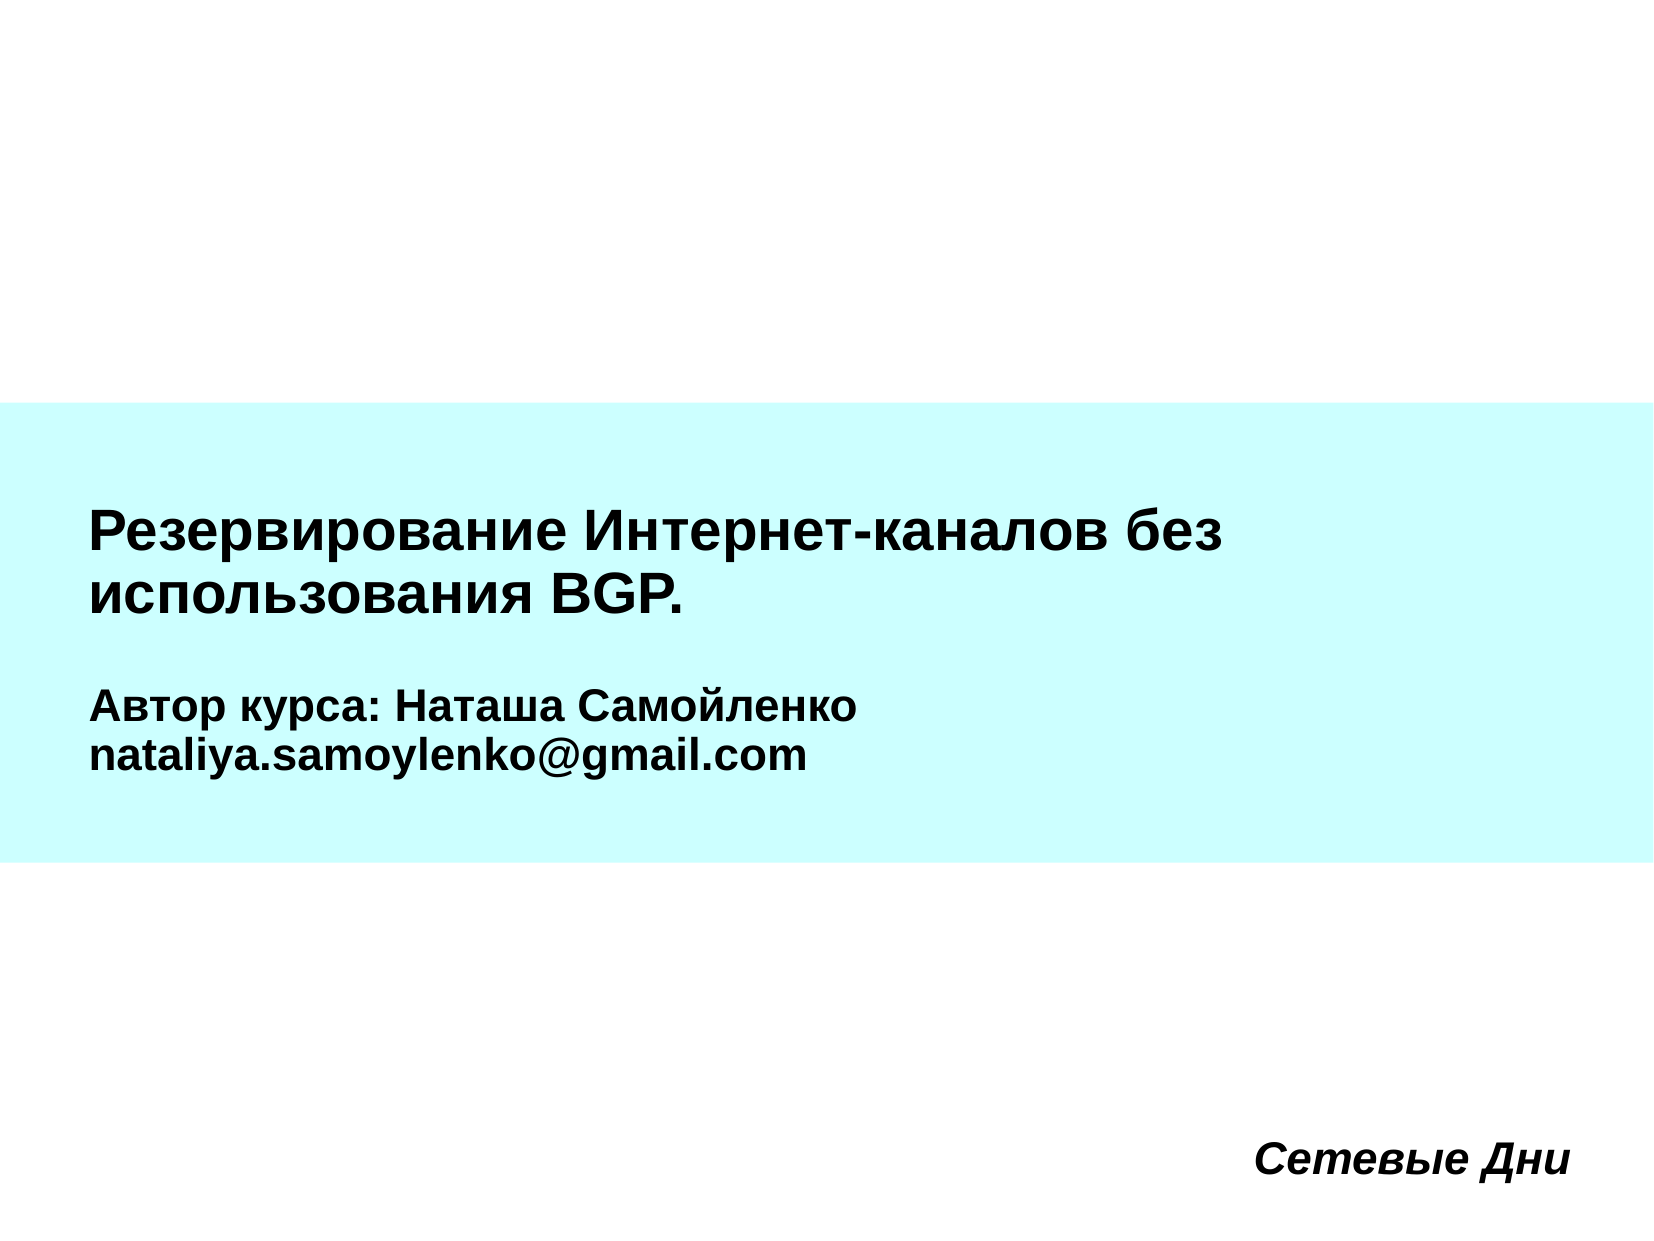

Резервирование Интернет-каналов без использования BGP.
Автор курса: Наташа Самойленко
nataliya.samoylenko@gmail.com
Сетевые Дни